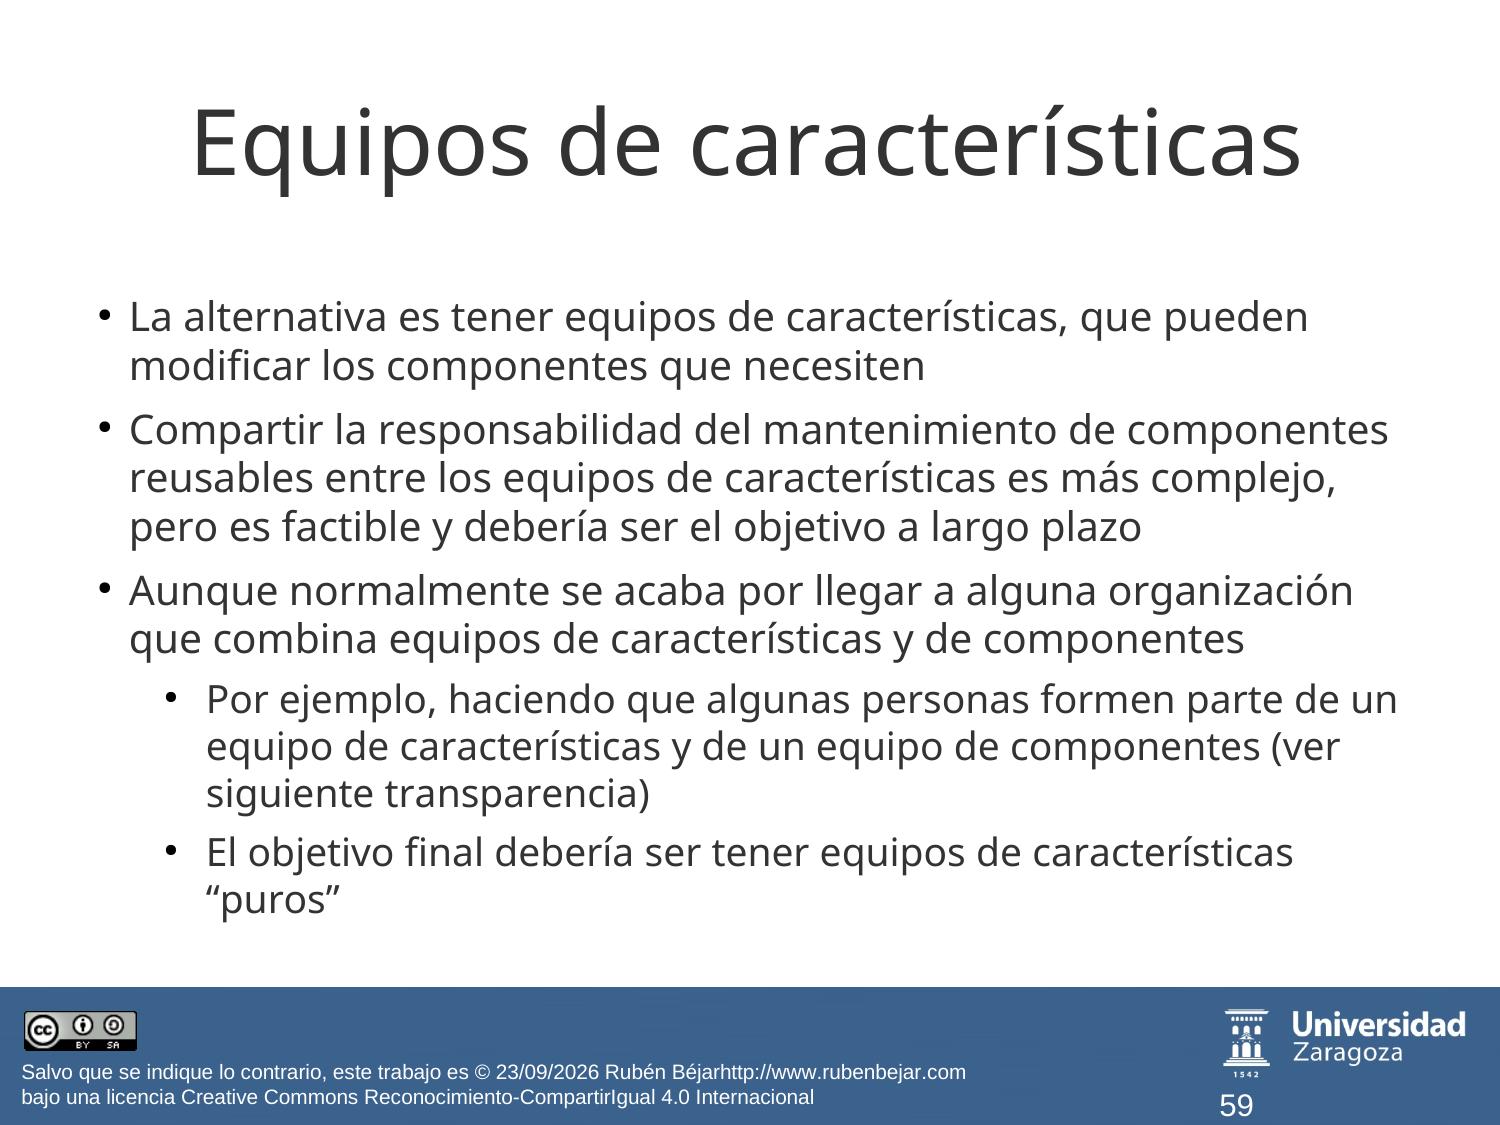

# Equipos de características
La alternativa es tener equipos de características, que pueden modificar los componentes que necesiten
Compartir la responsabilidad del mantenimiento de componentes reusables entre los equipos de características es más complejo, pero es factible y debería ser el objetivo a largo plazo
Aunque normalmente se acaba por llegar a alguna organización que combina equipos de características y de componentes
Por ejemplo, haciendo que algunas personas formen parte de un equipo de características y de un equipo de componentes (ver siguiente transparencia)
El objetivo final debería ser tener equipos de características “puros”